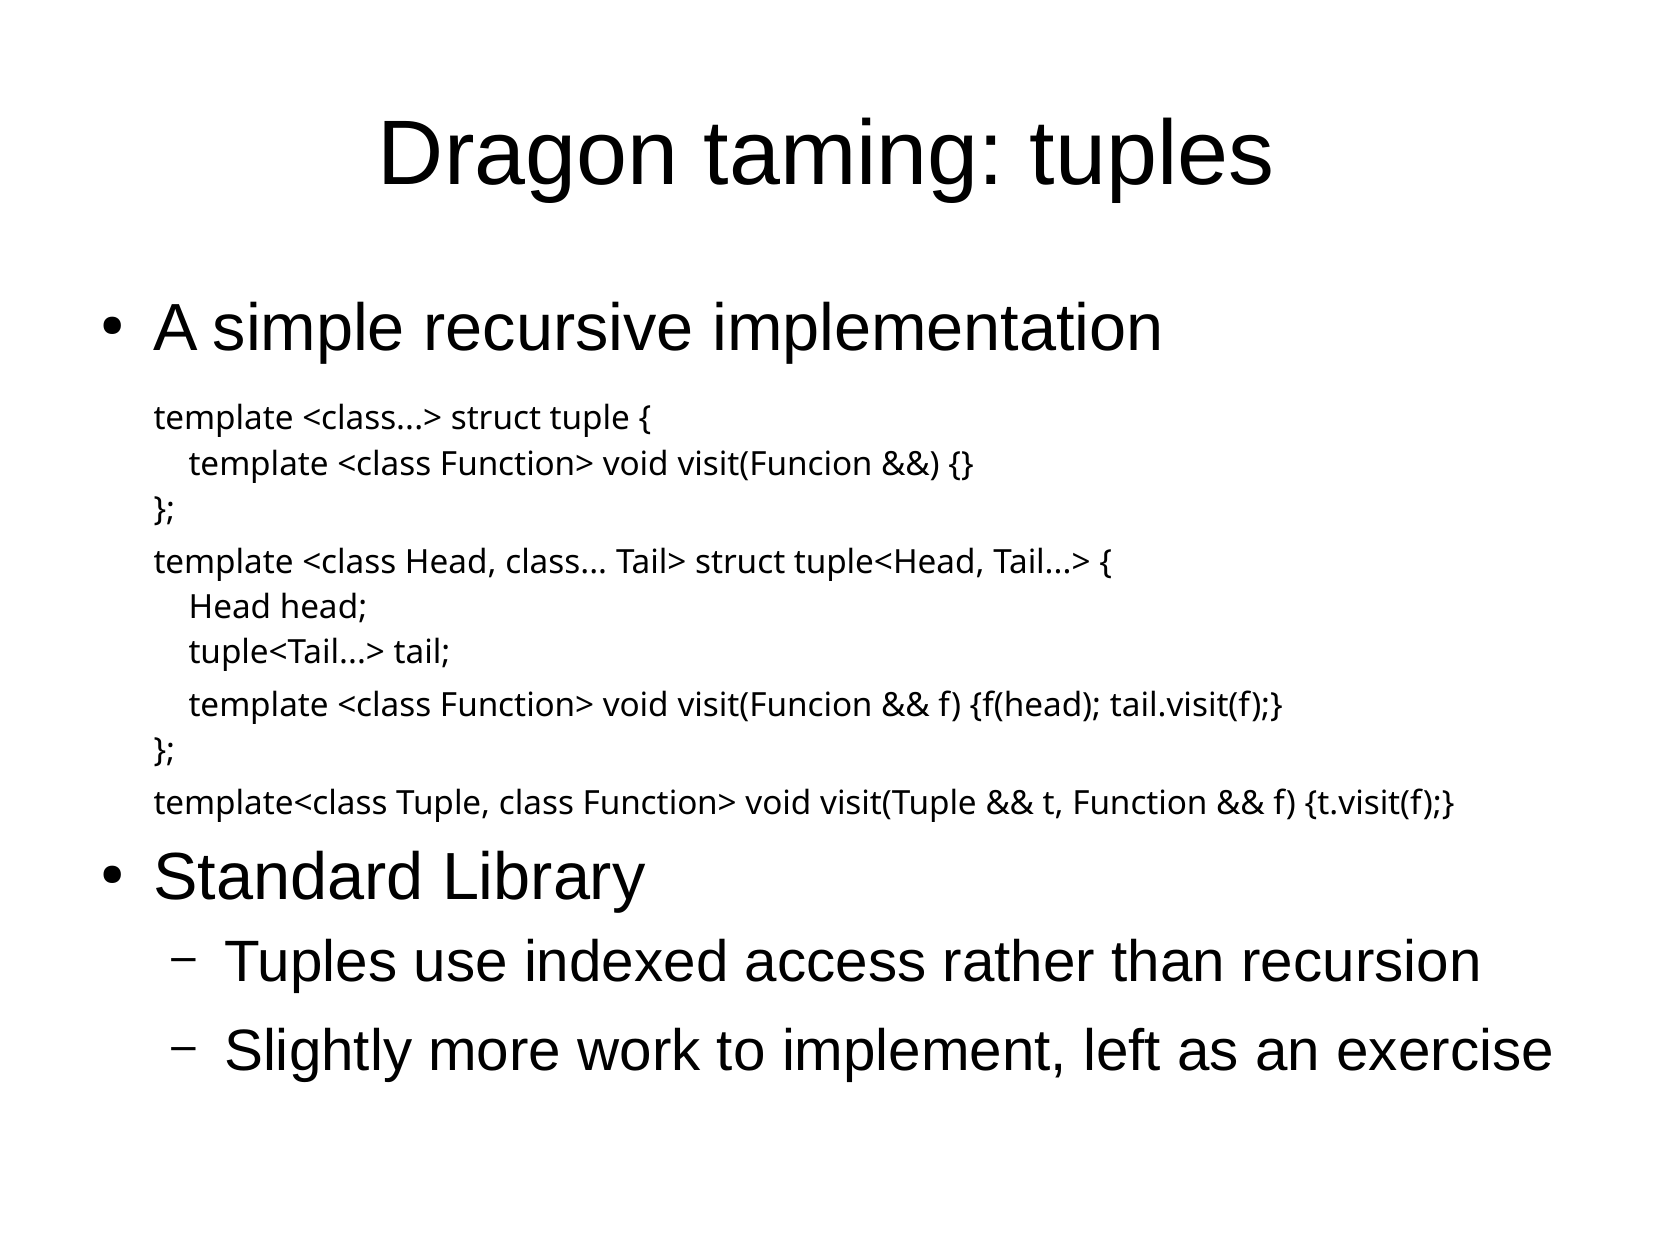

# Dragon taming: tuples
A simple recursive implementation
template <class...> struct tuple {
 template <class Function> void visit(Funcion &&) {}
};
template <class Head, class... Tail> struct tuple<Head, Tail...> {
 Head head;
 tuple<Tail...> tail;
 template <class Function> void visit(Funcion && f) {f(head); tail.visit(f);}
};
template<class Tuple, class Function> void visit(Tuple && t, Function && f) {t.visit(f);}
Standard Library
Tuples use indexed access rather than recursion
Slightly more work to implement, left as an exercise